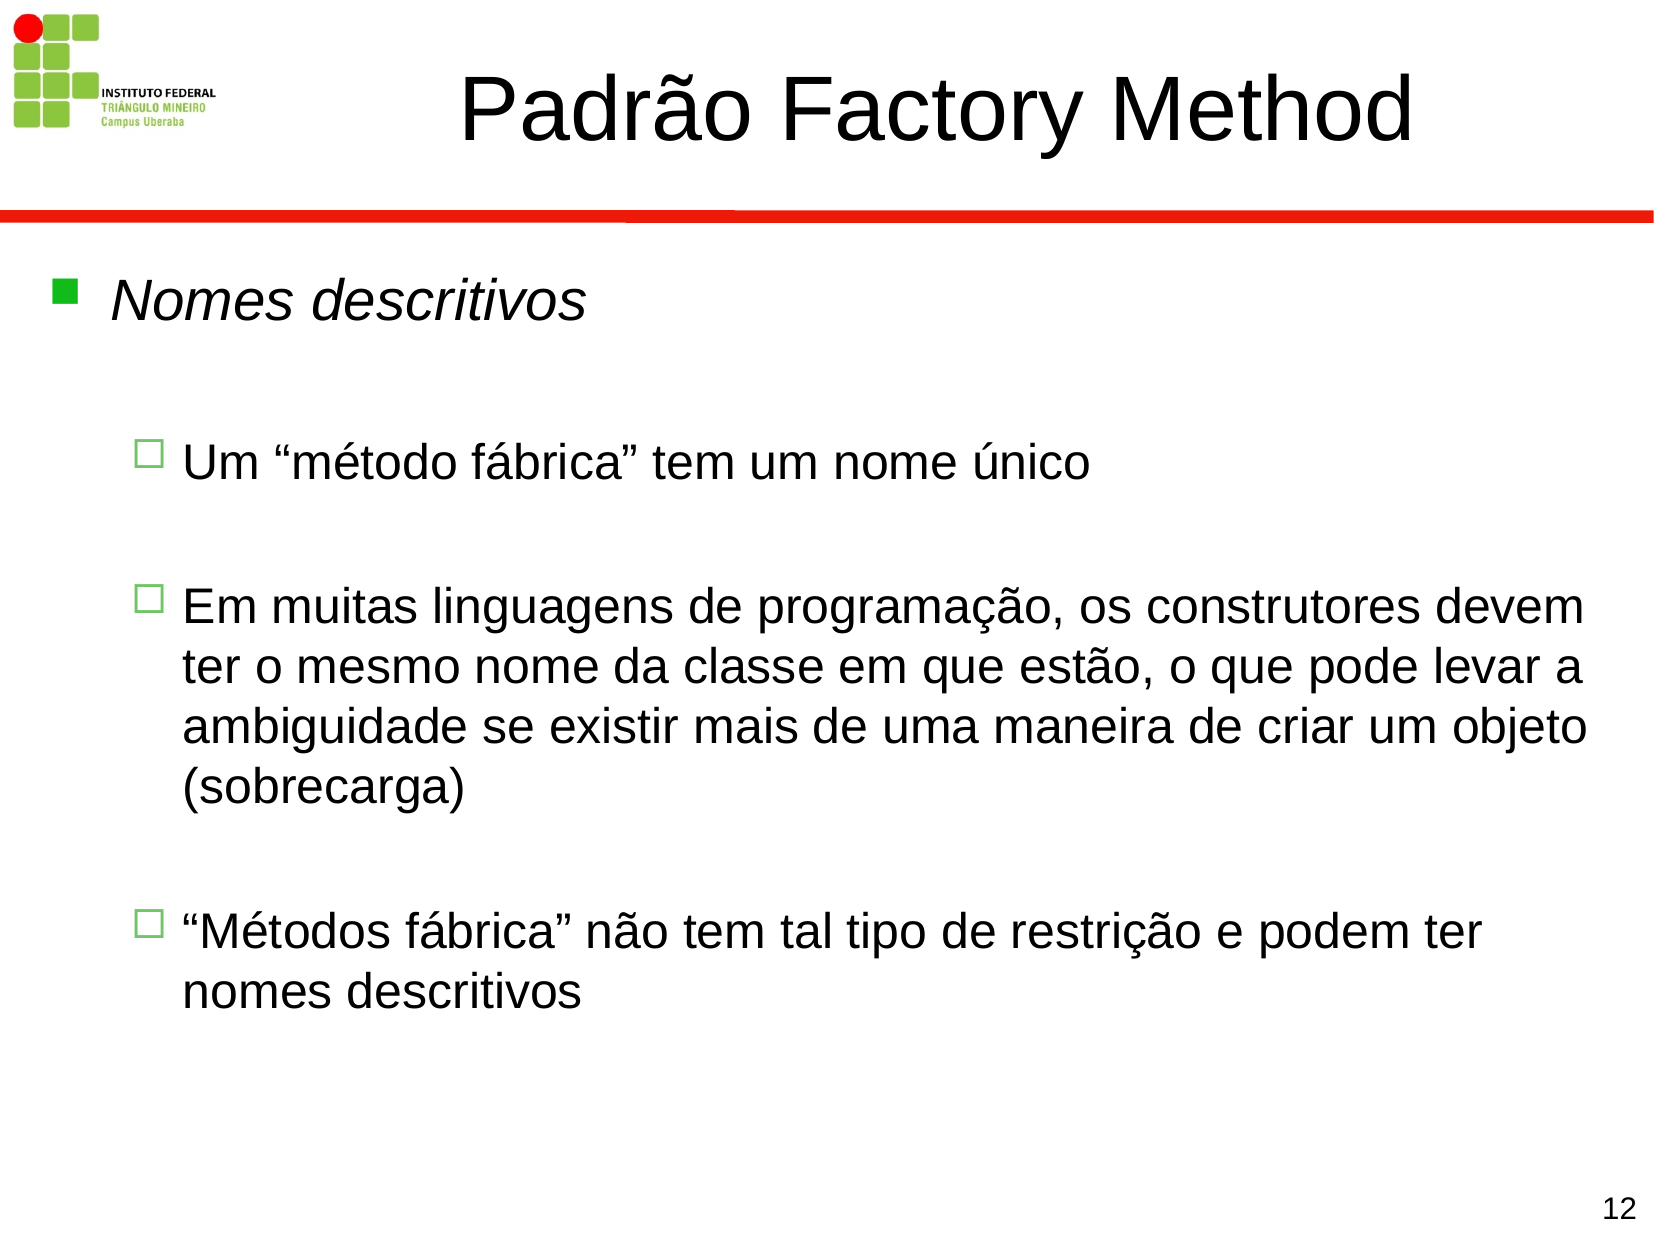

Padrão Factory Method
Nomes descritivos
Um “método fábrica” tem um nome único
Em muitas linguagens de programação, os construtores devem ter o mesmo nome da classe em que estão, o que pode levar a ambiguidade se existir mais de uma maneira de criar um objeto (sobrecarga)
“Métodos fábrica” não tem tal tipo de restrição e podem ter nomes descritivos